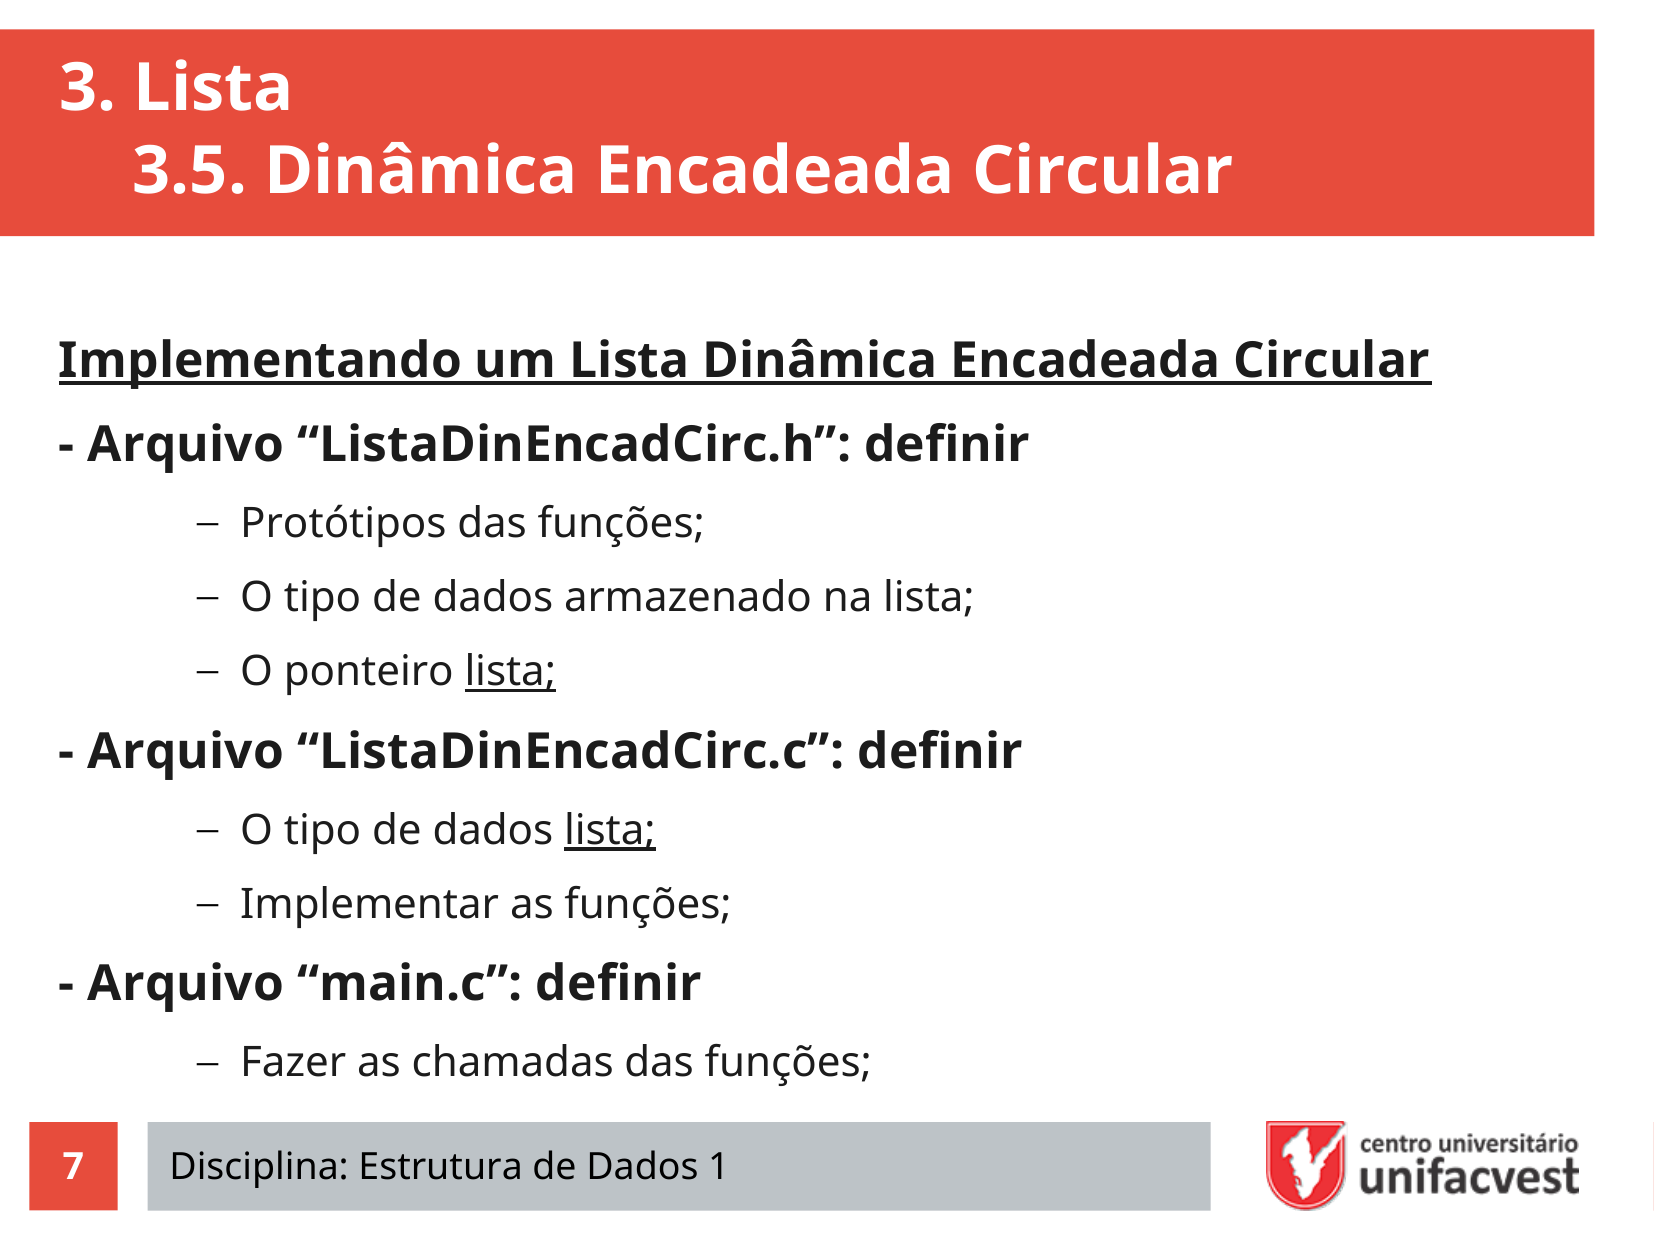

# 3. Lista 3.5. Dinâmica Encadeada Circular
Implementando um Lista Dinâmica Encadeada Circular
- Arquivo “ListaDinEncadCirc.h”: definir
Protótipos das funções;
O tipo de dados armazenado na lista;
O ponteiro lista;
- Arquivo “ListaDinEncadCirc.c”: definir
O tipo de dados lista;
Implementar as funções;
- Arquivo “main.c”: definir
Fazer as chamadas das funções;
7
Disciplina: Estrutura de Dados 1